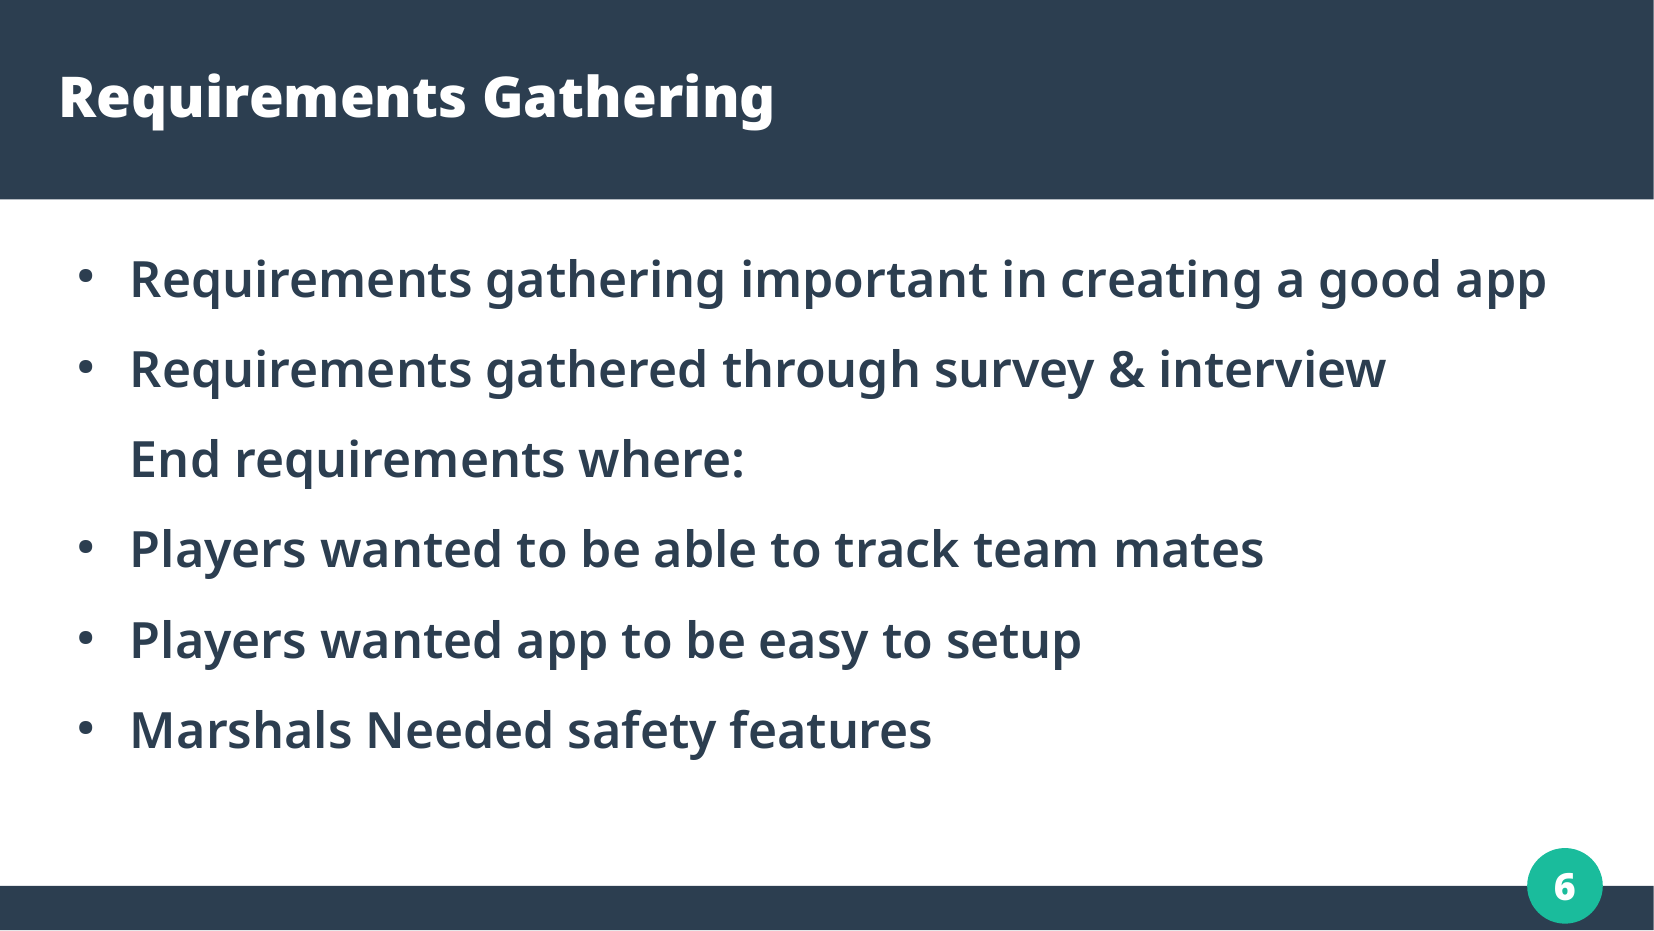

# Requirements Gathering
Requirements gathering important in creating a good app
Requirements gathered through survey & interview
End requirements where:
Players wanted to be able to track team mates
Players wanted app to be easy to setup
Marshals Needed safety features